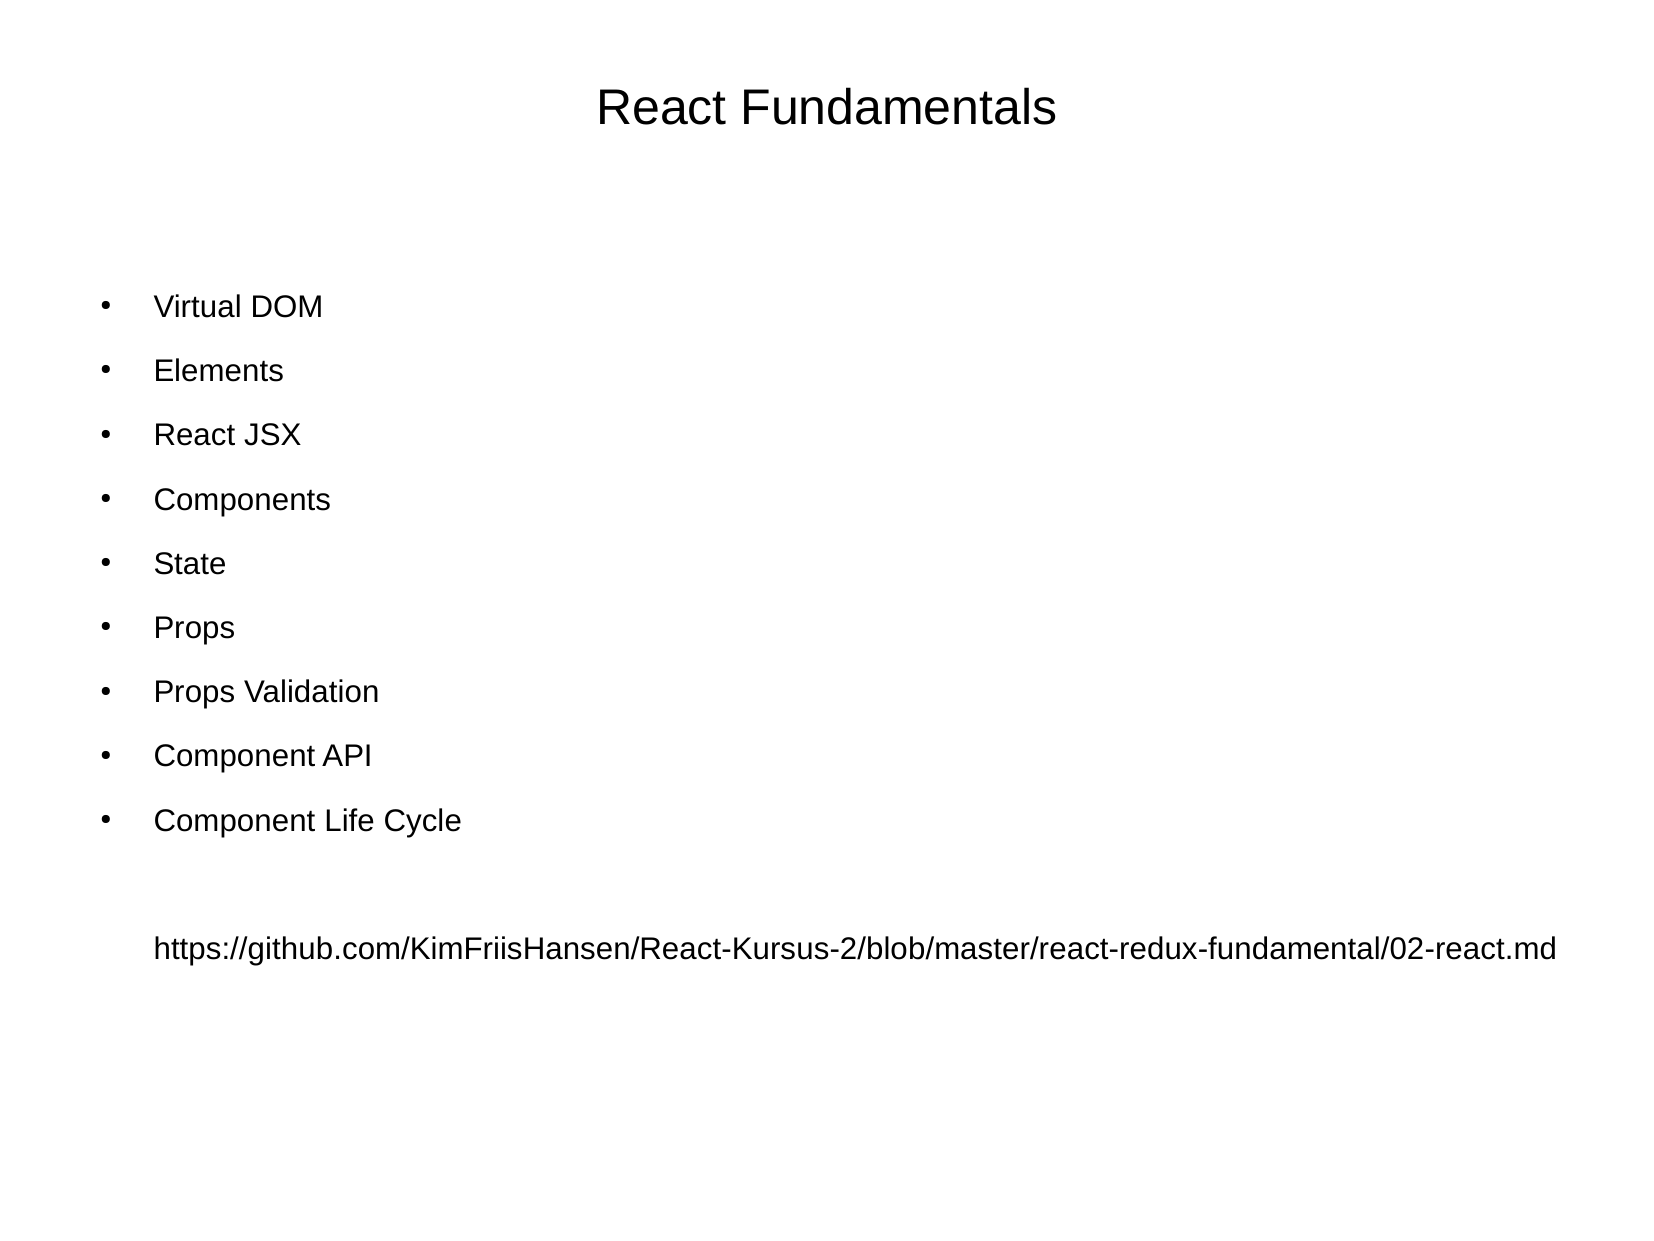

# React Fundamentals
Virtual DOM
Elements
React JSX
Components
State
Props
Props Validation
Component API
Component Life Cycle
https://github.com/KimFriisHansen/React-Kursus-2/blob/master/react-redux-fundamental/02-react.md